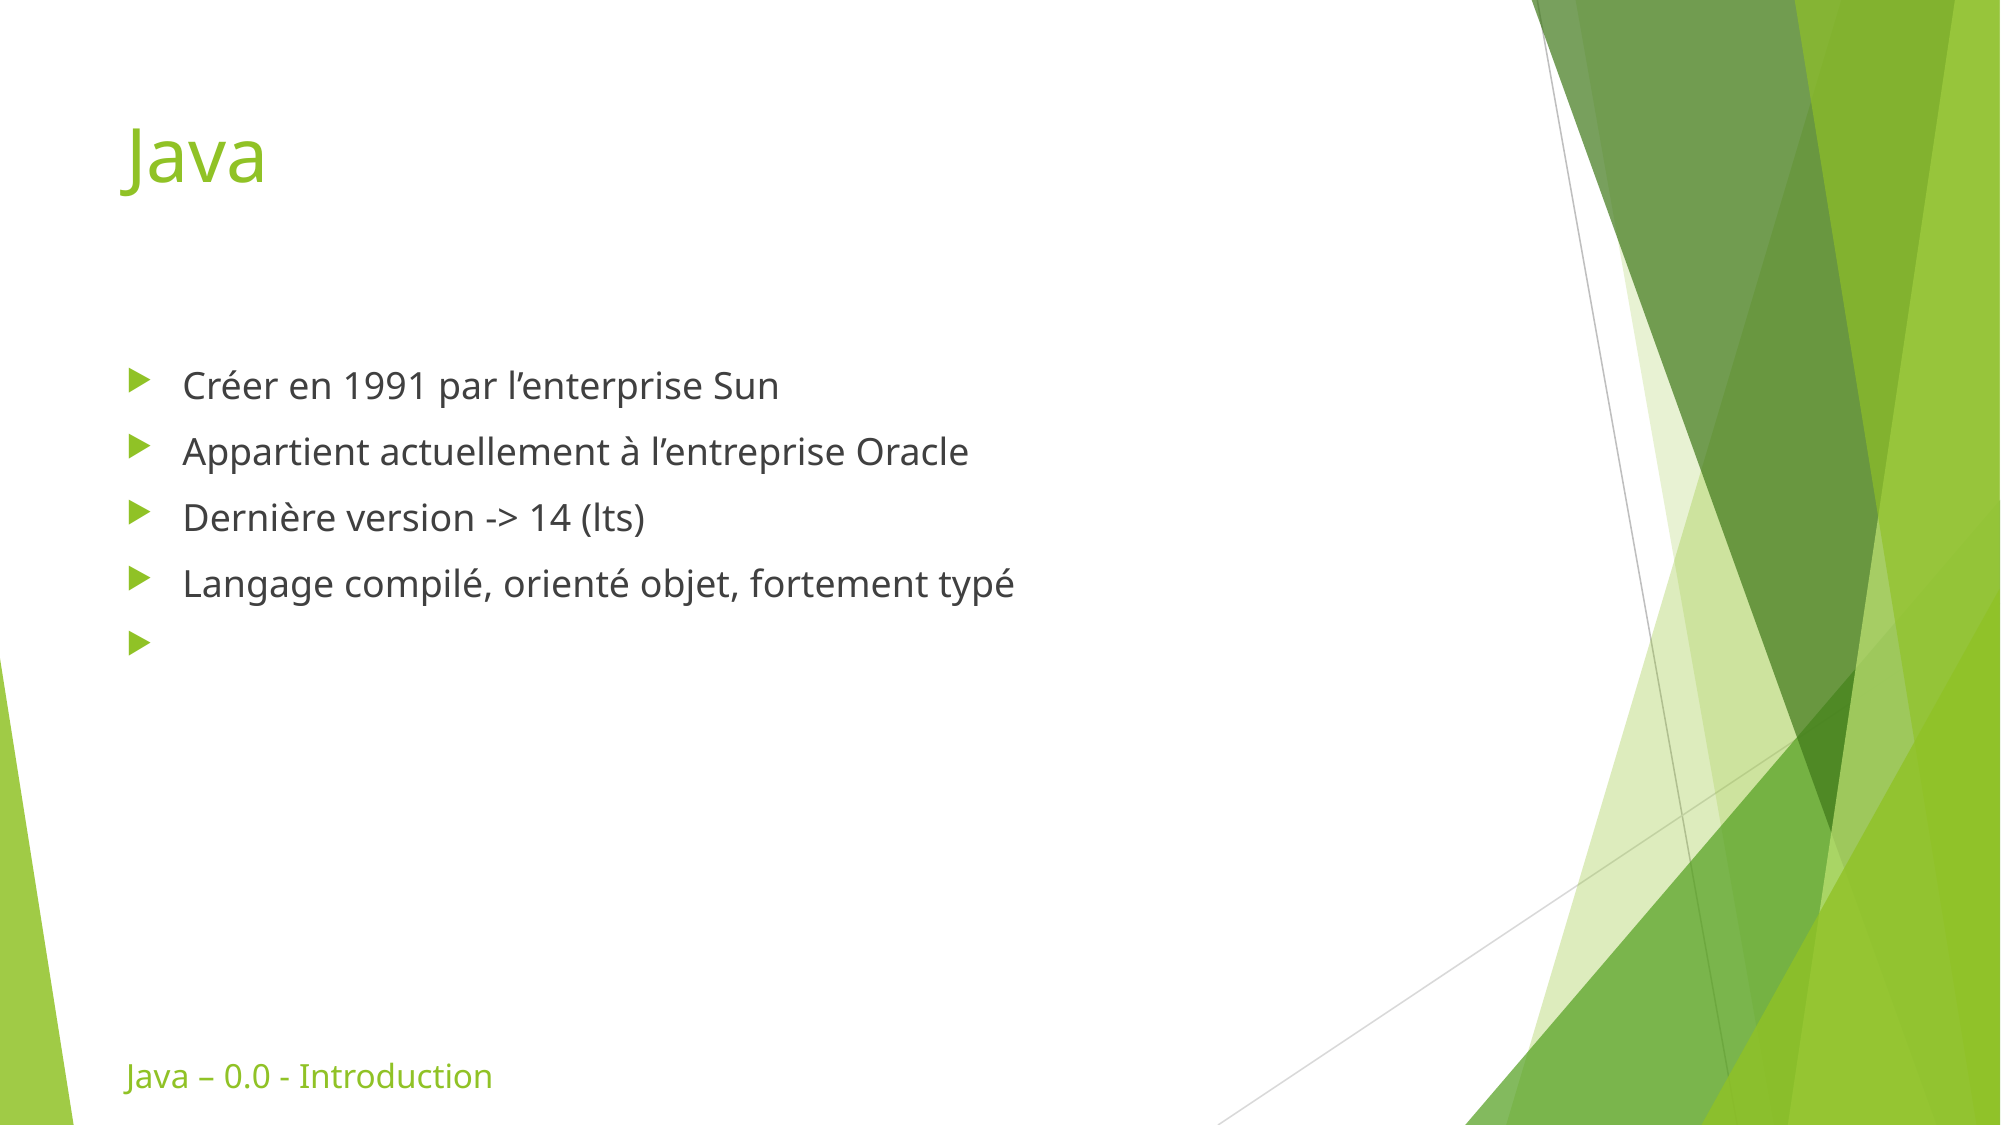

# Java
Créer en 1991 par l’enterprise Sun
Appartient actuellement à l’entreprise Oracle
Dernière version -> 14 (lts)
Langage compilé, orienté objet, fortement typé
Java – 0.0 - Introduction